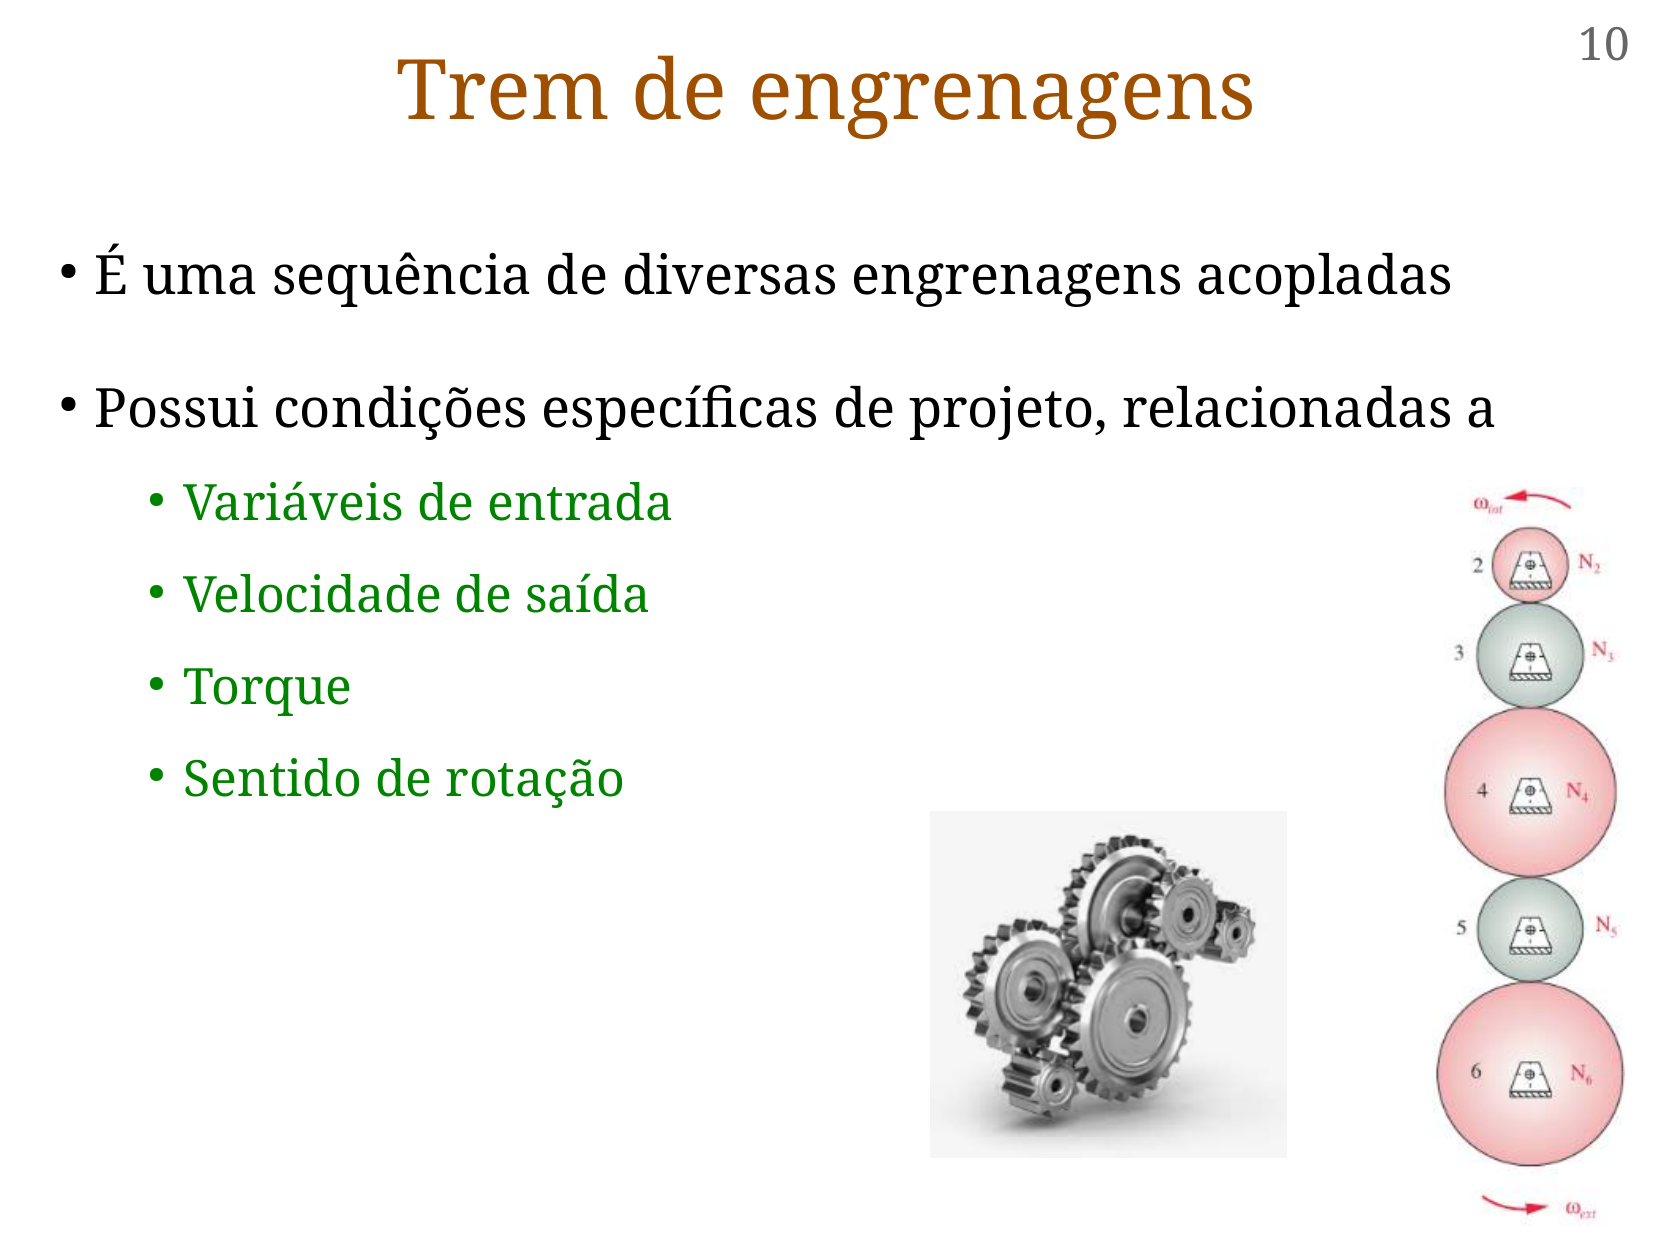

10
# Trem de engrenagens
É uma sequência de diversas engrenagens acopladas
Possui condições específicas de projeto, relacionadas a
Variáveis de entrada
Velocidade de saída
Torque
Sentido de rotação